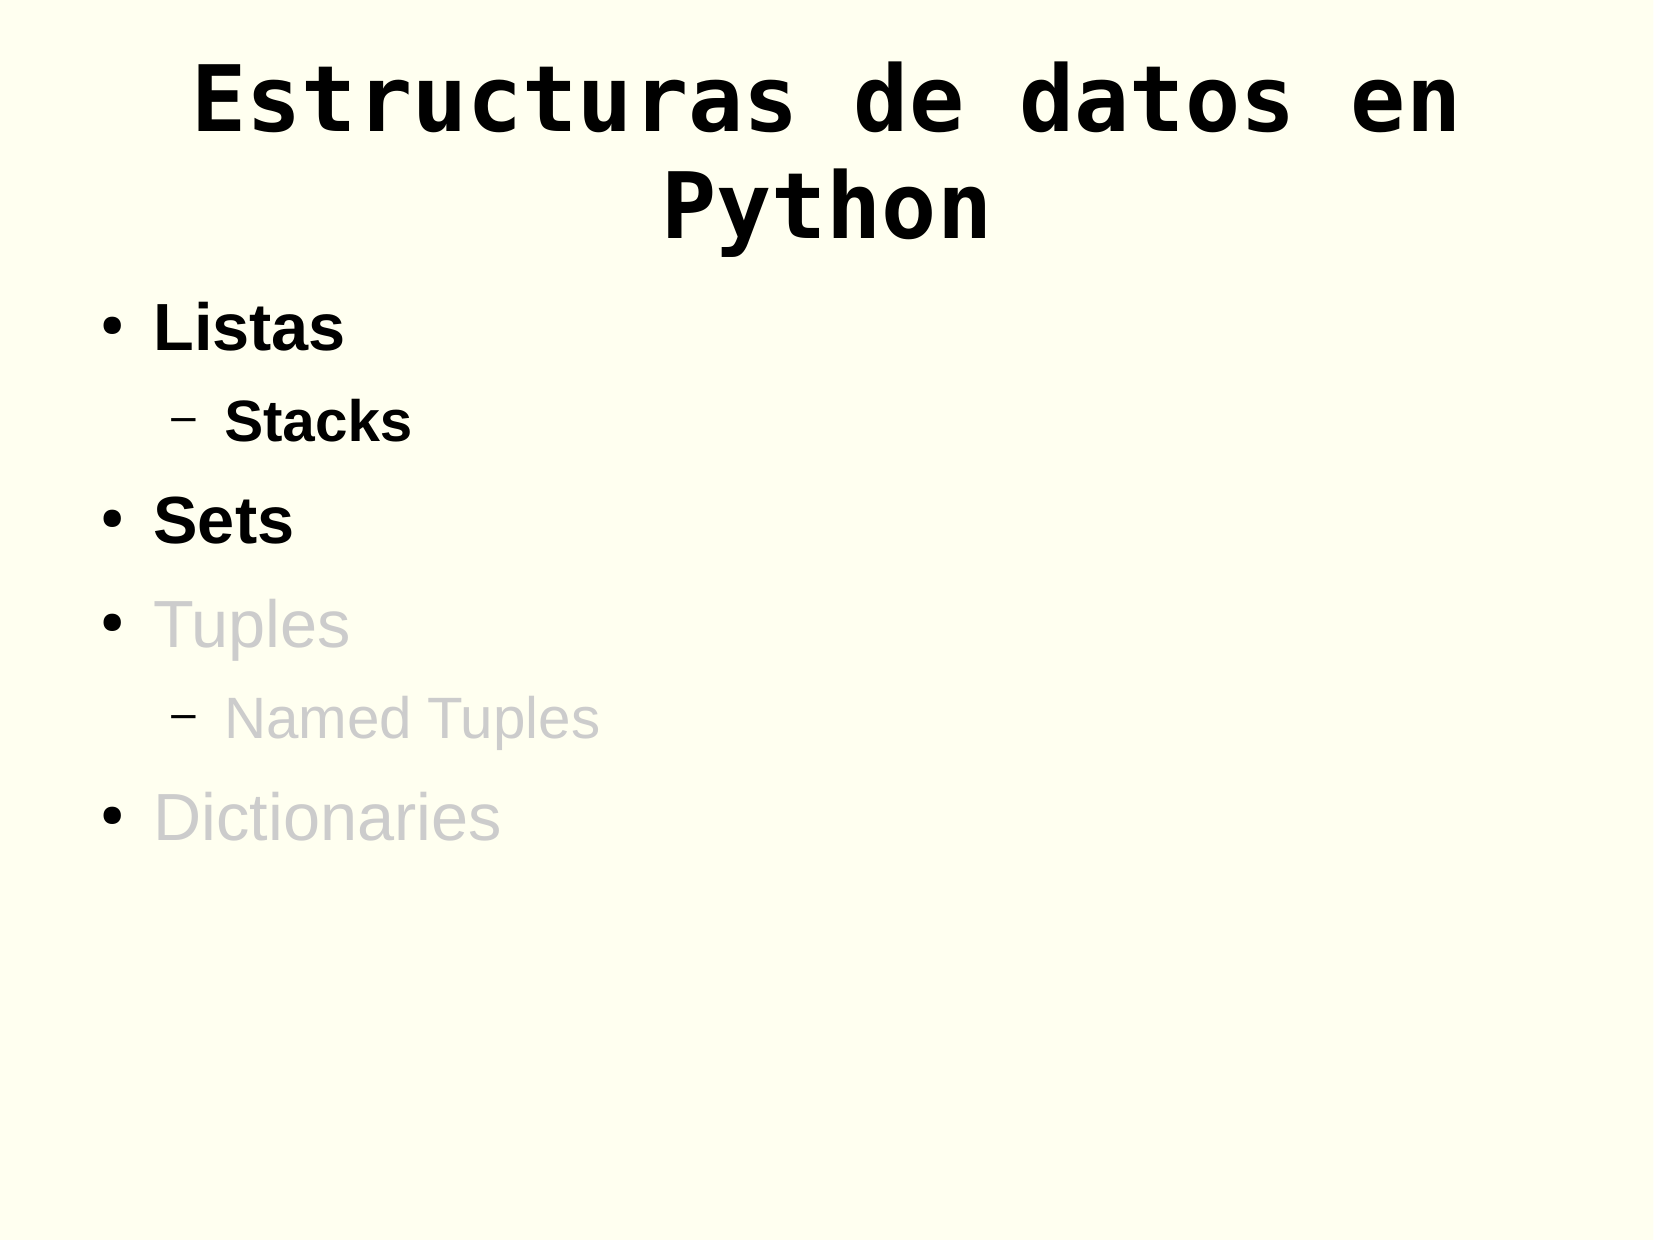

# Estructuras de datos en Python
Listas
Stacks
Sets
Tuples
Named Tuples
Dictionaries